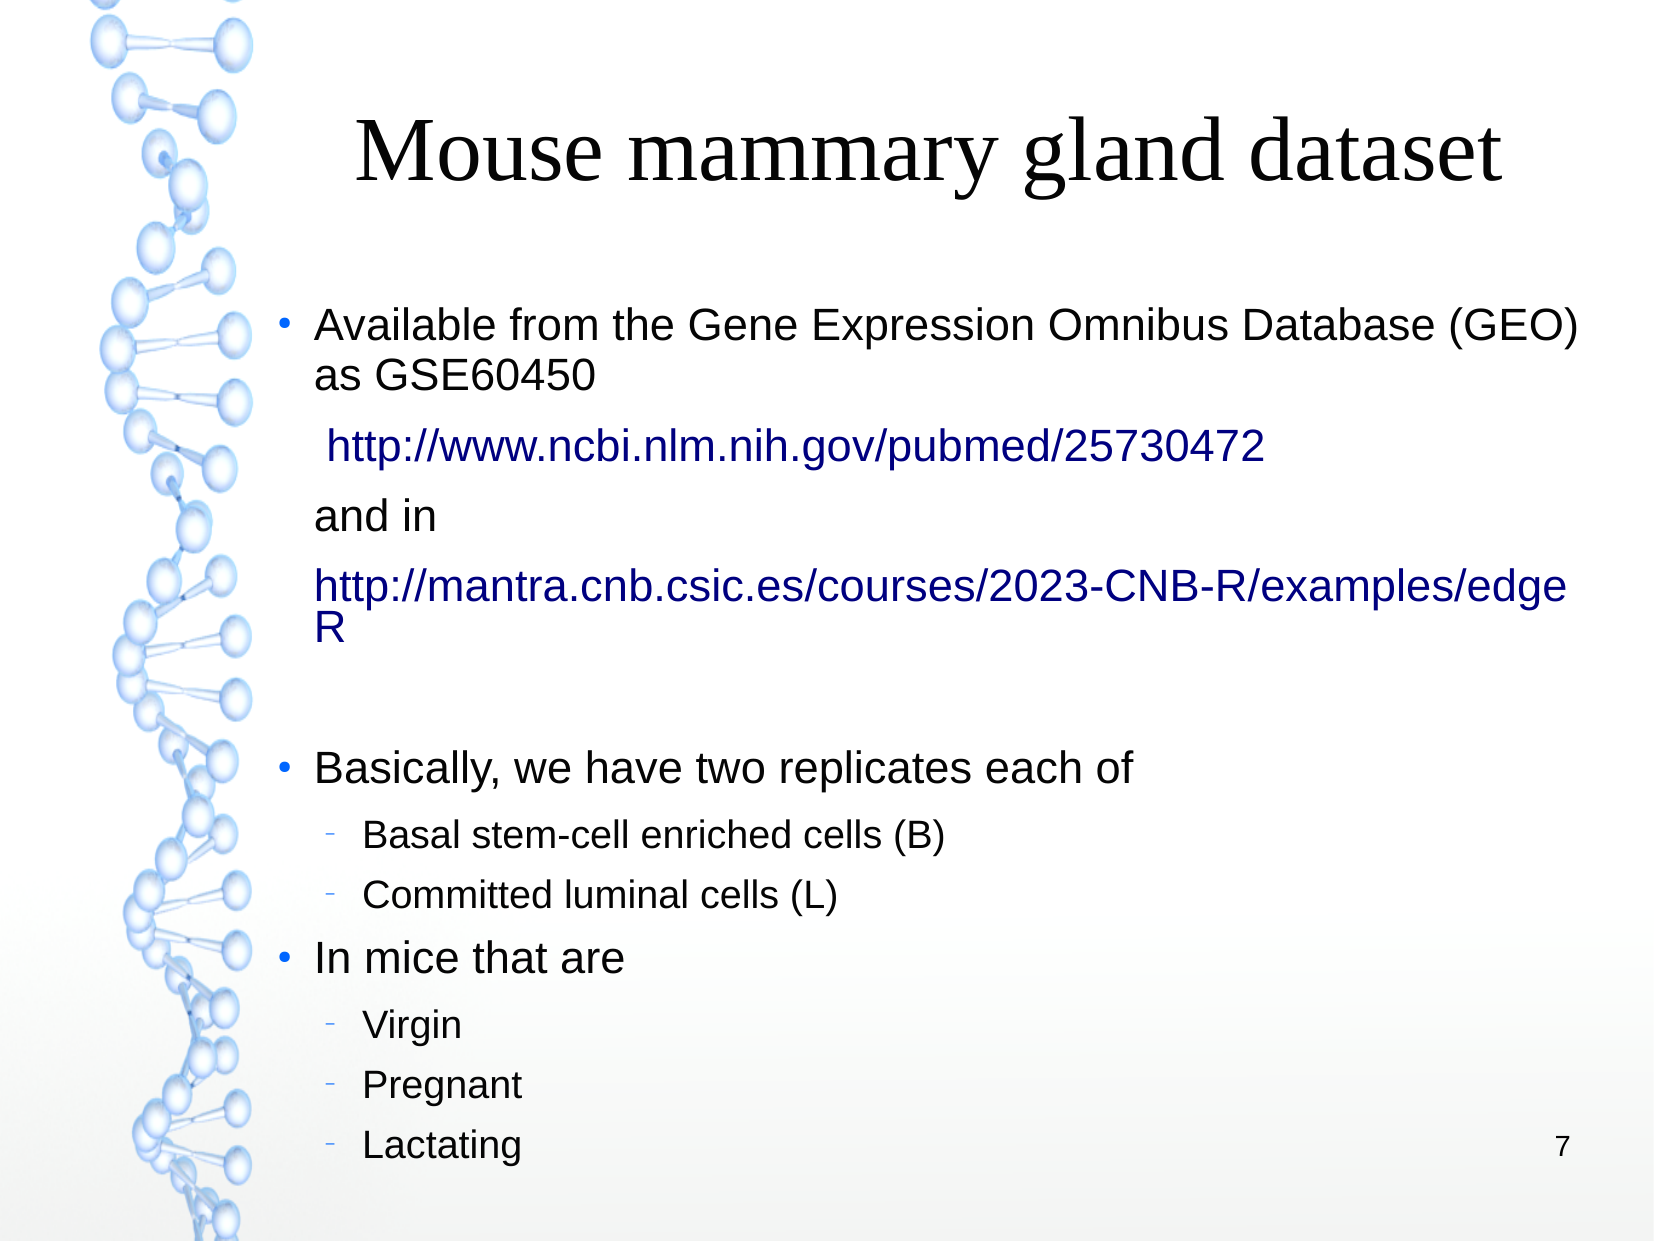

# Mouse mammary gland dataset
Available from the Gene Expression Omnibus Database (GEO) as GSE60450
 http://www.ncbi.nlm.nih.gov/pubmed/25730472
and in
http://mantra.cnb.csic.es/courses/2023-CNB-R/examples/edgeR
Basically, we have two replicates each of
Basal stem-cell enriched cells (B)
Committed luminal cells (L)
In mice that are
Virgin
Pregnant
Lactating
7